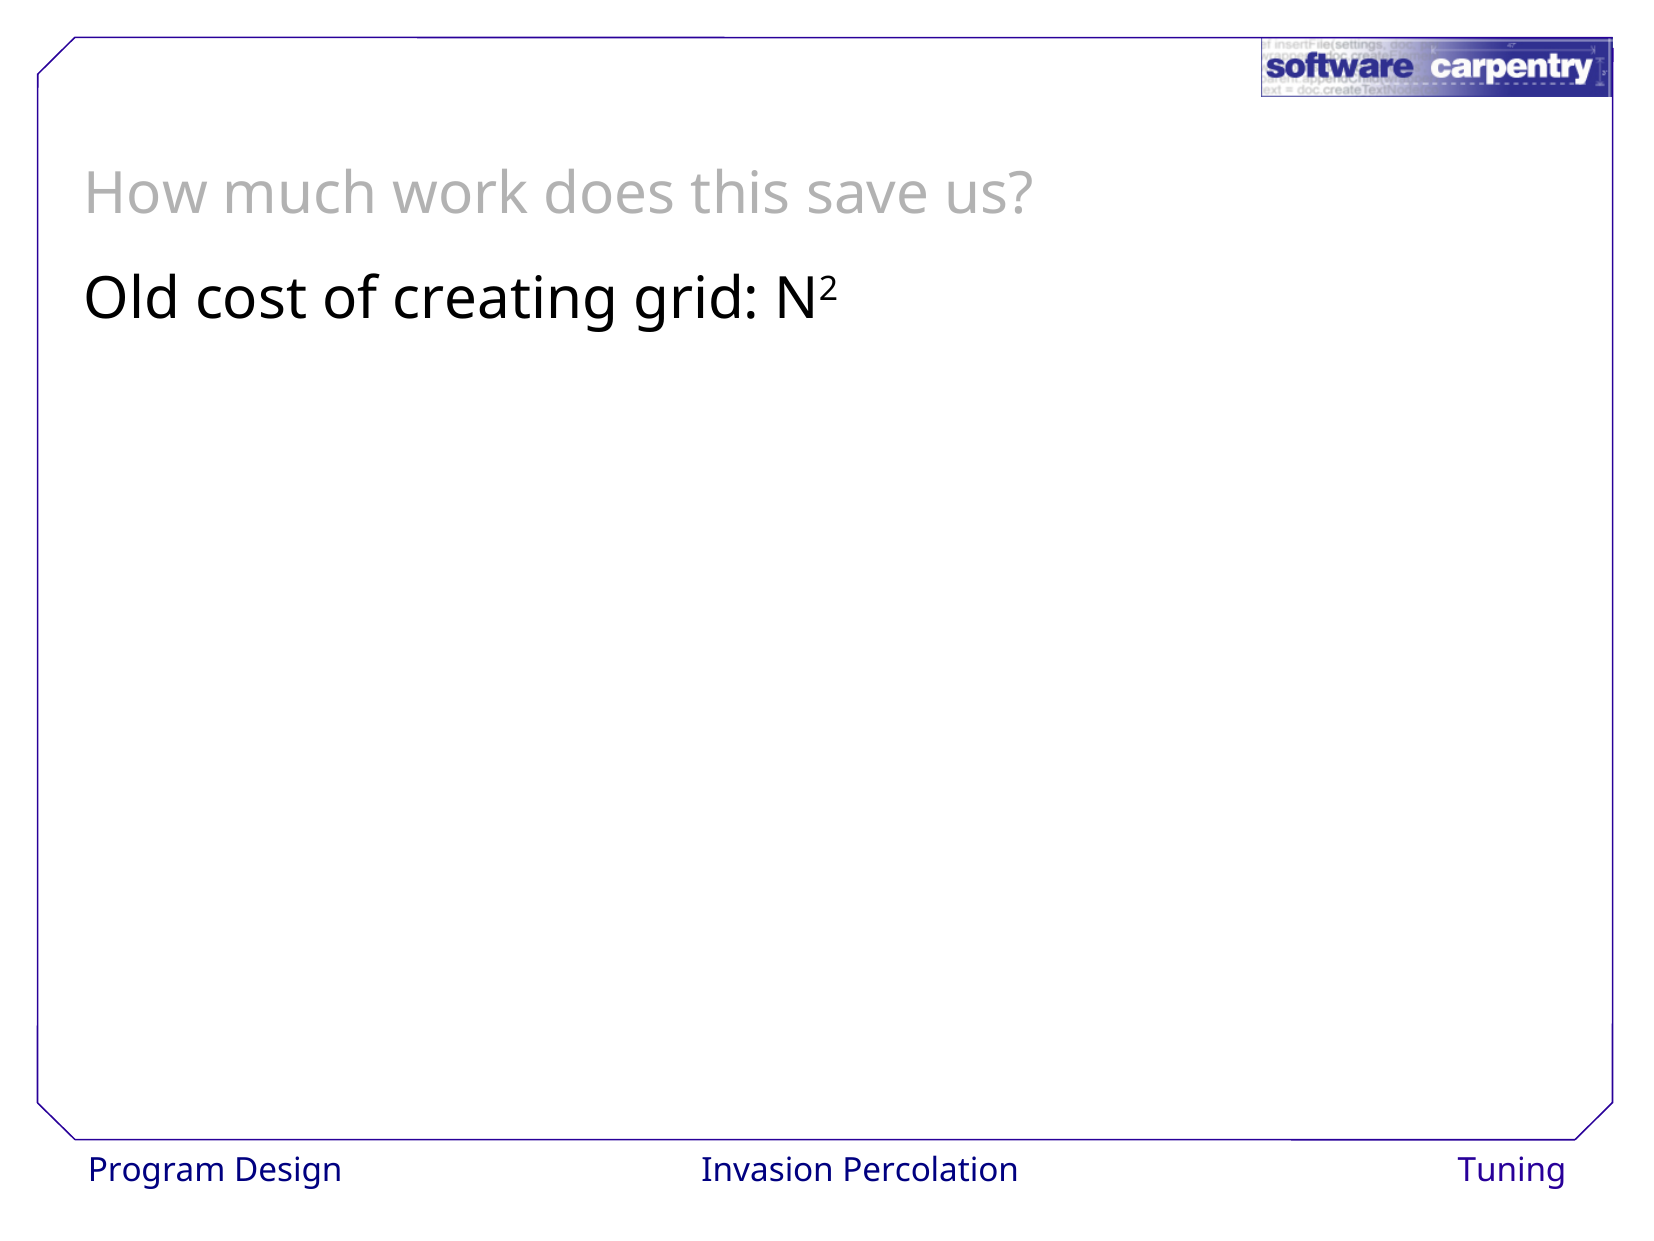

How much work does this save us?
Old cost of creating grid: N2